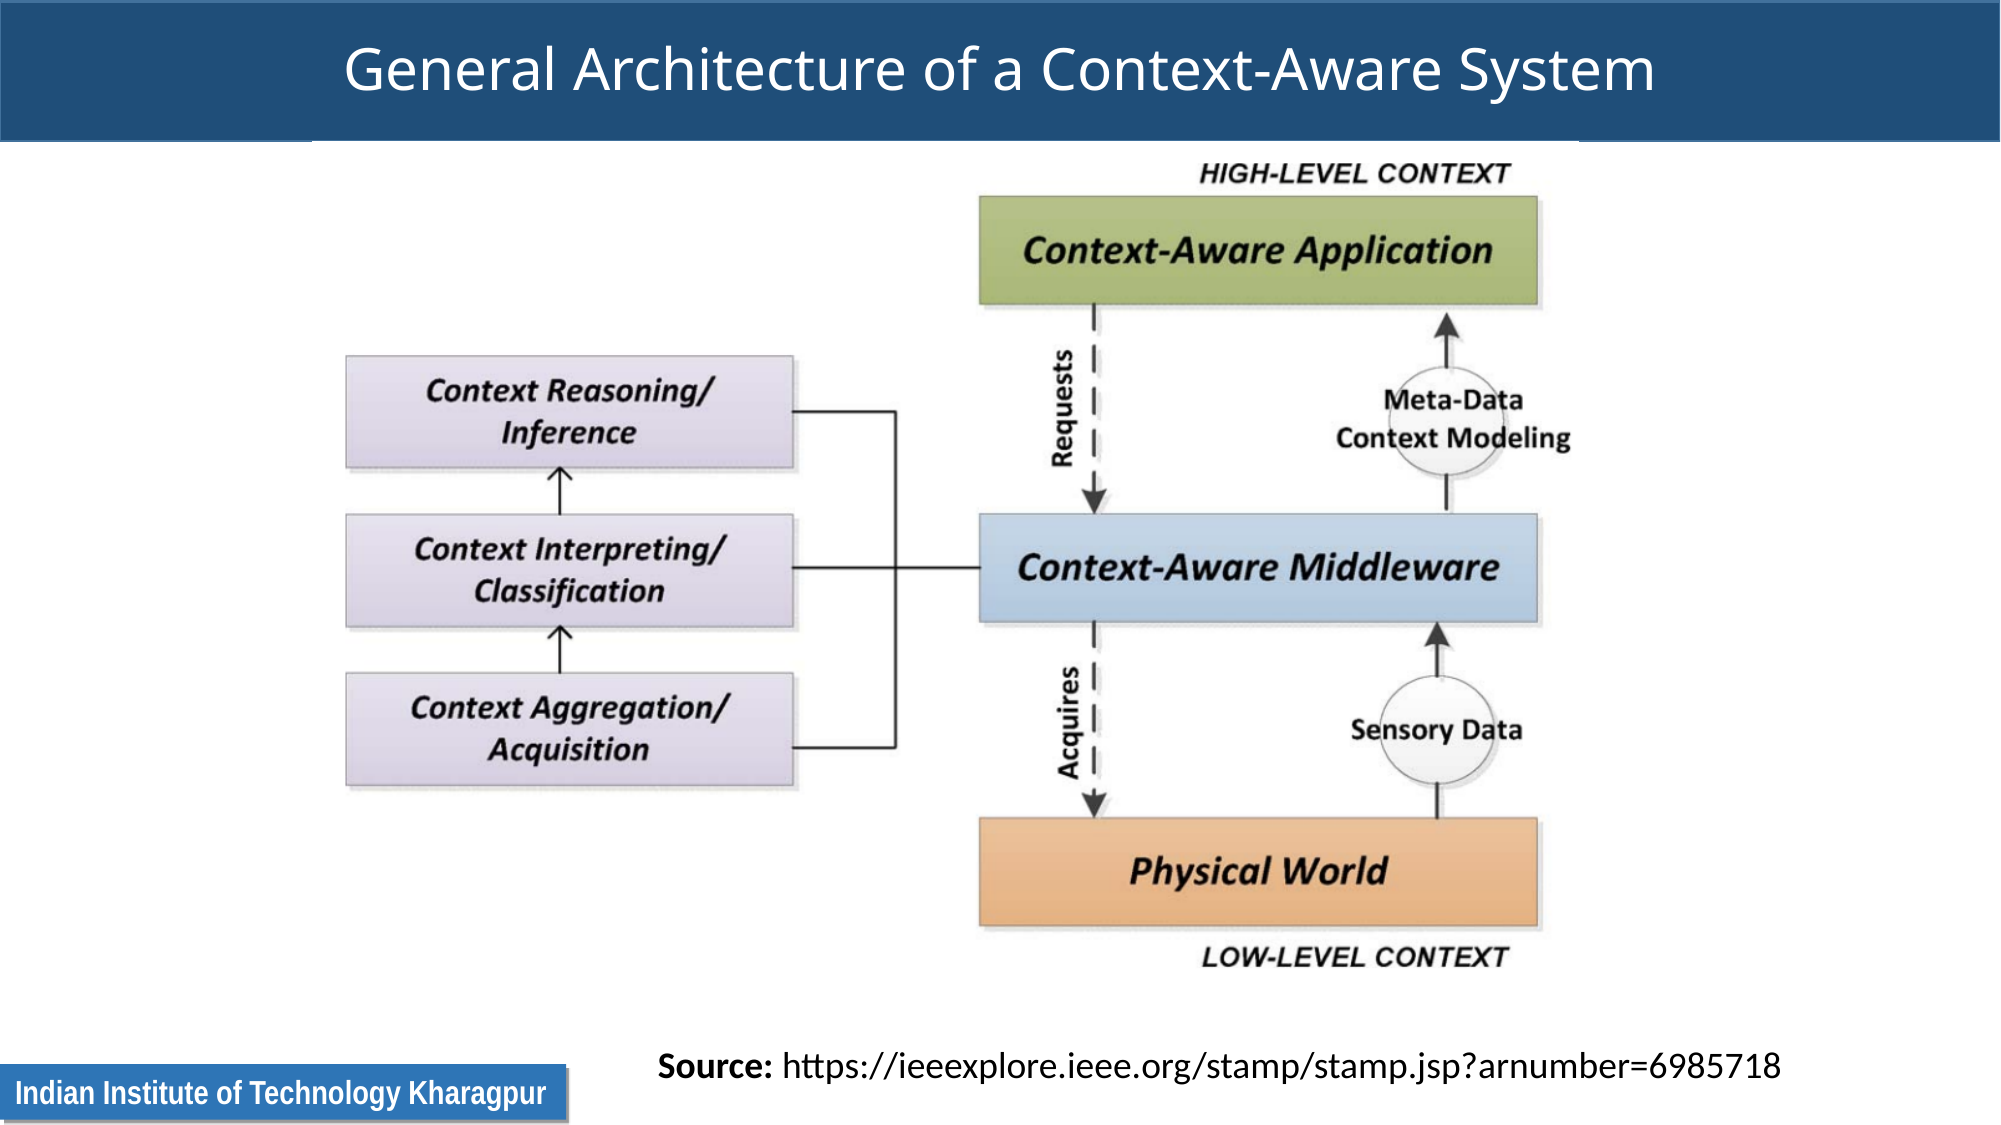

# General Architecture of a Context-Aware System
Source: https://ieeexplore.ieee.org/stamp/stamp.jsp?arnumber=6985718